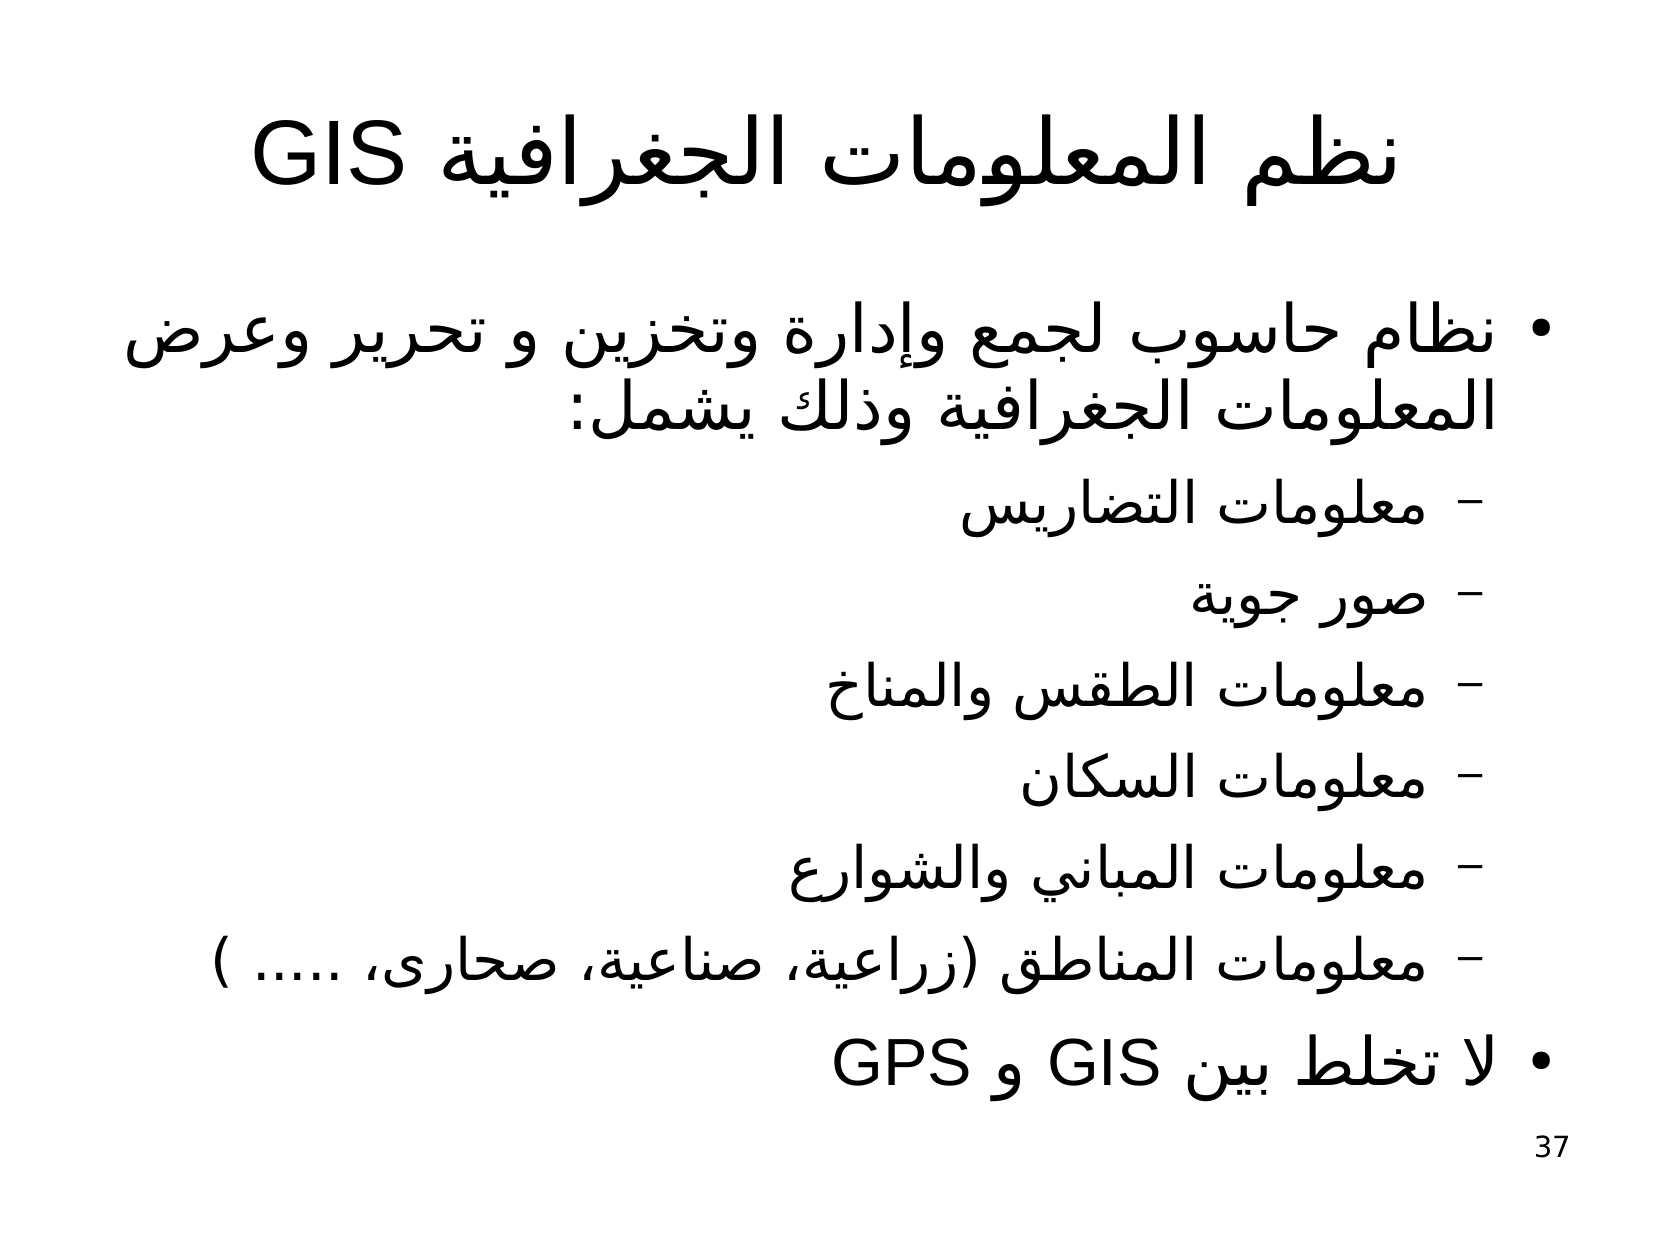

# نظم المعلومات الجغرافية GIS
نظام حاسوب لجمع وإدارة وتخزين و تحرير وعرض المعلومات الجغرافية وذلك يشمل:
معلومات التضاريس
صور جوية
معلومات الطقس والمناخ
معلومات السكان
معلومات المباني والشوارع
معلومات المناطق (زراعية، صناعية، صحارى، ..... )
لا تخلط بين GIS و GPS
37